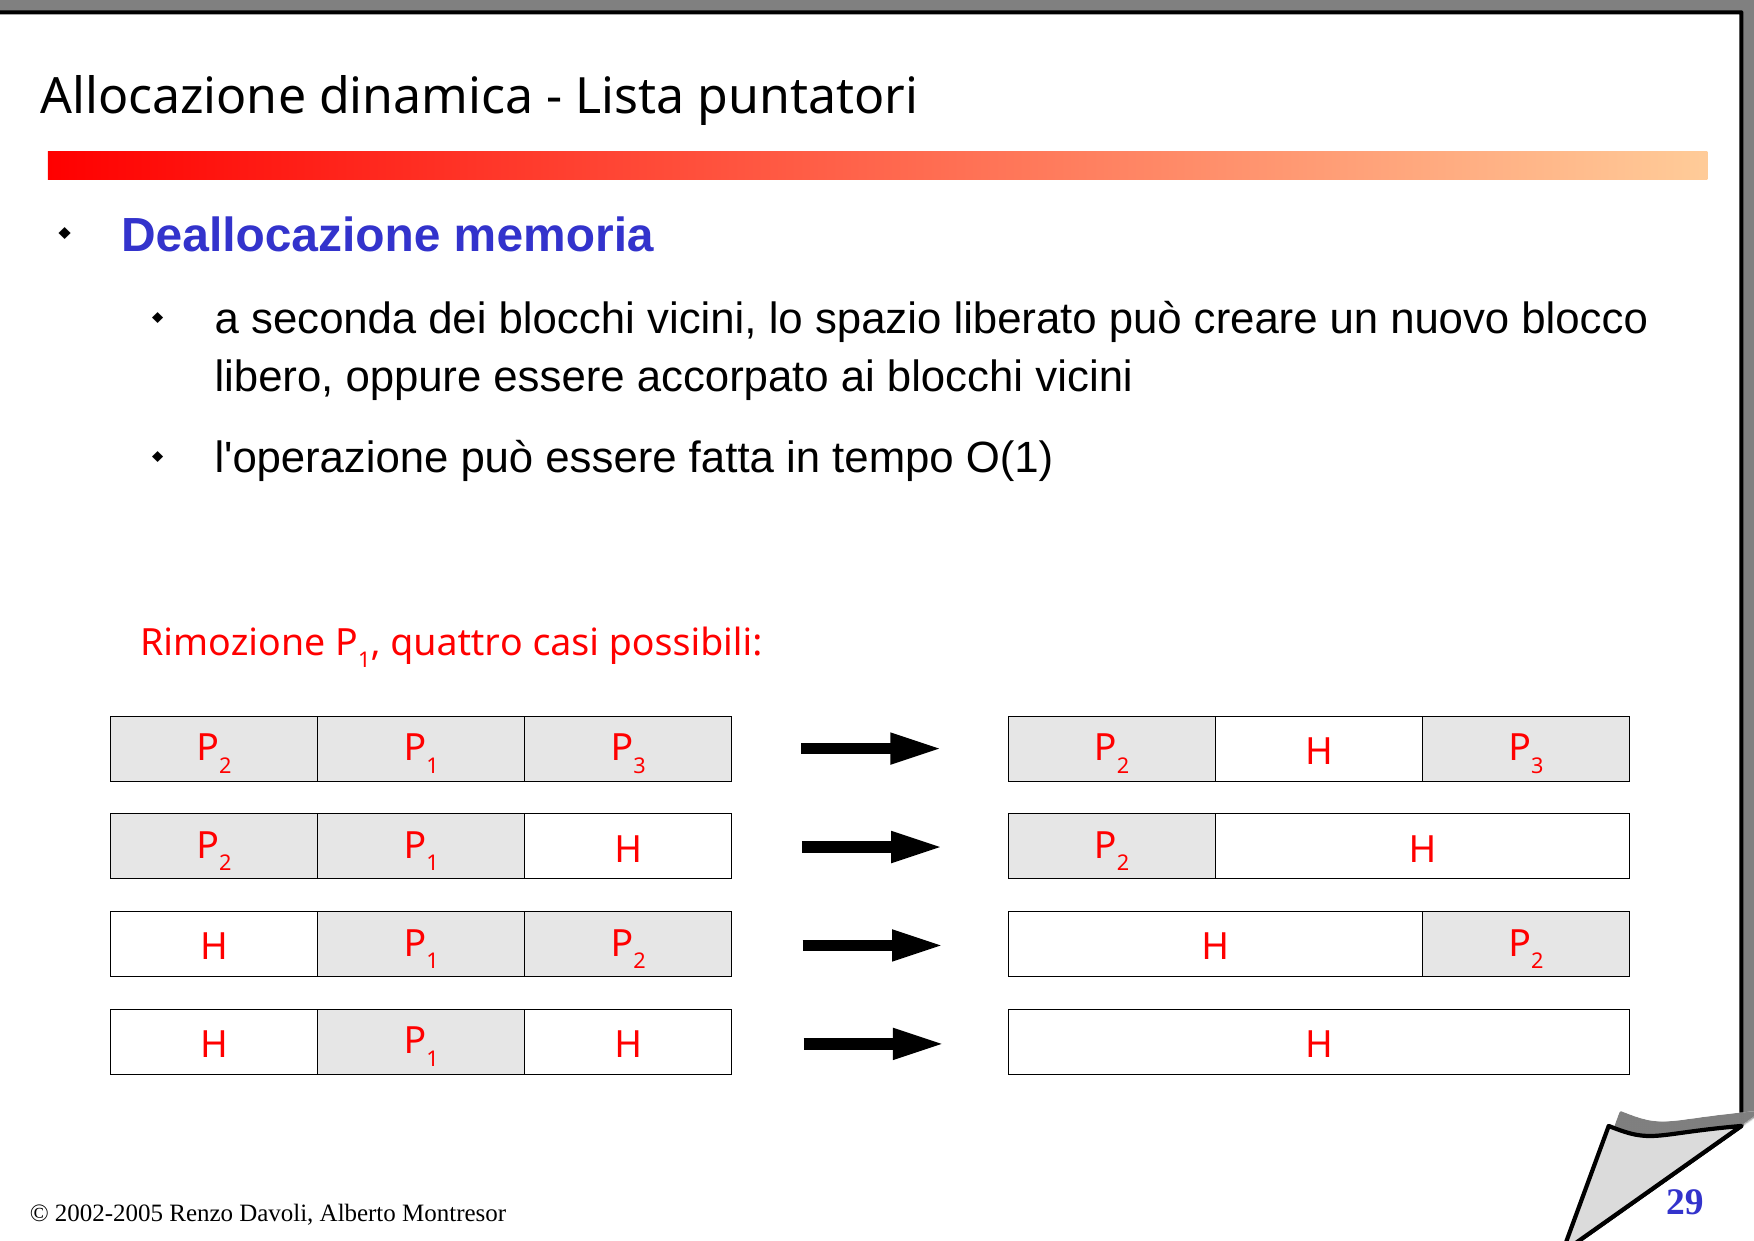

# Allocazione dinamica - Lista puntatori
Deallocazione memoria
a seconda dei blocchi vicini, lo spazio liberato può creare un nuovo blocco libero, oppure essere accorpato ai blocchi vicini
l'operazione può essere fatta in tempo O(1)
Rimozione P1, quattro casi possibili:
H
P2
P1
P3
P2
P3
H
H
P2
P1
P2
H
P1
P2
H
P2
H
H
H
P1